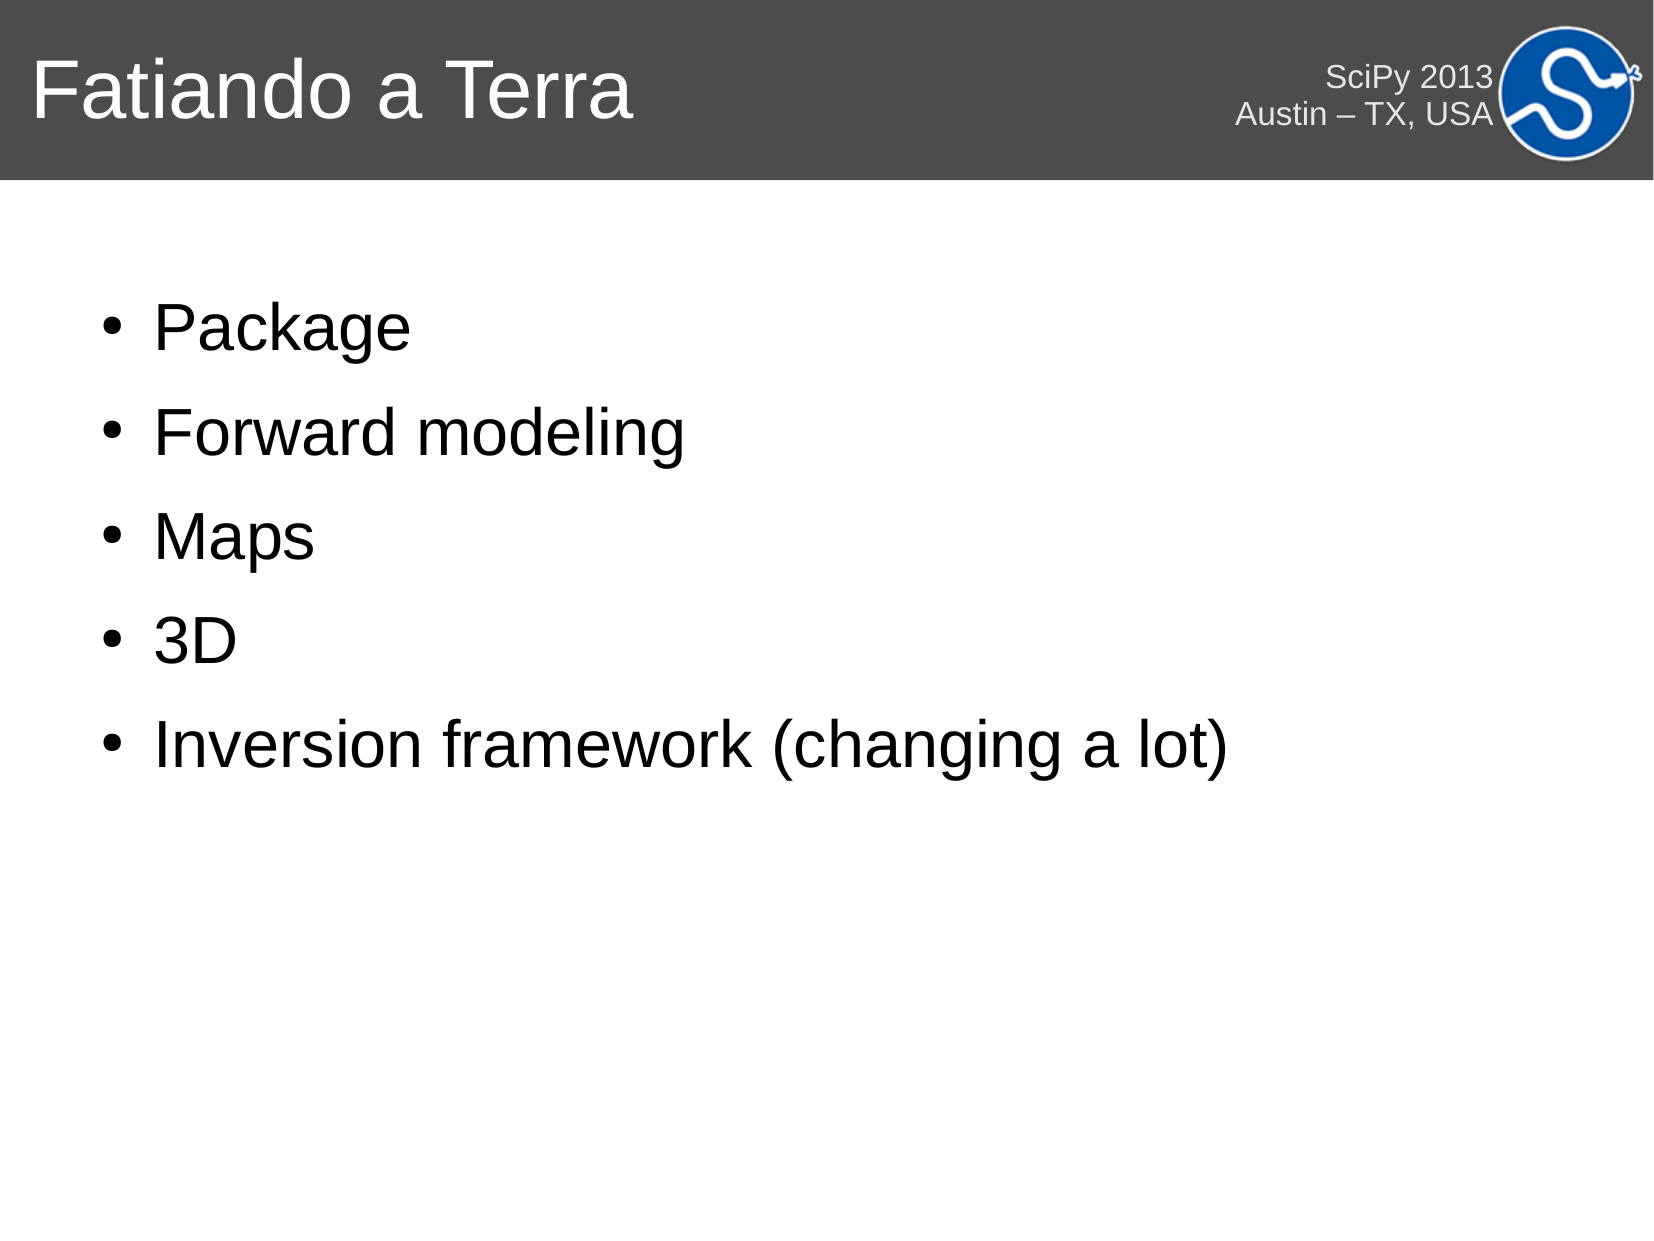

# Fatiando a Terra
Package
Forward modeling
Maps
3D
Inversion framework (changing a lot)